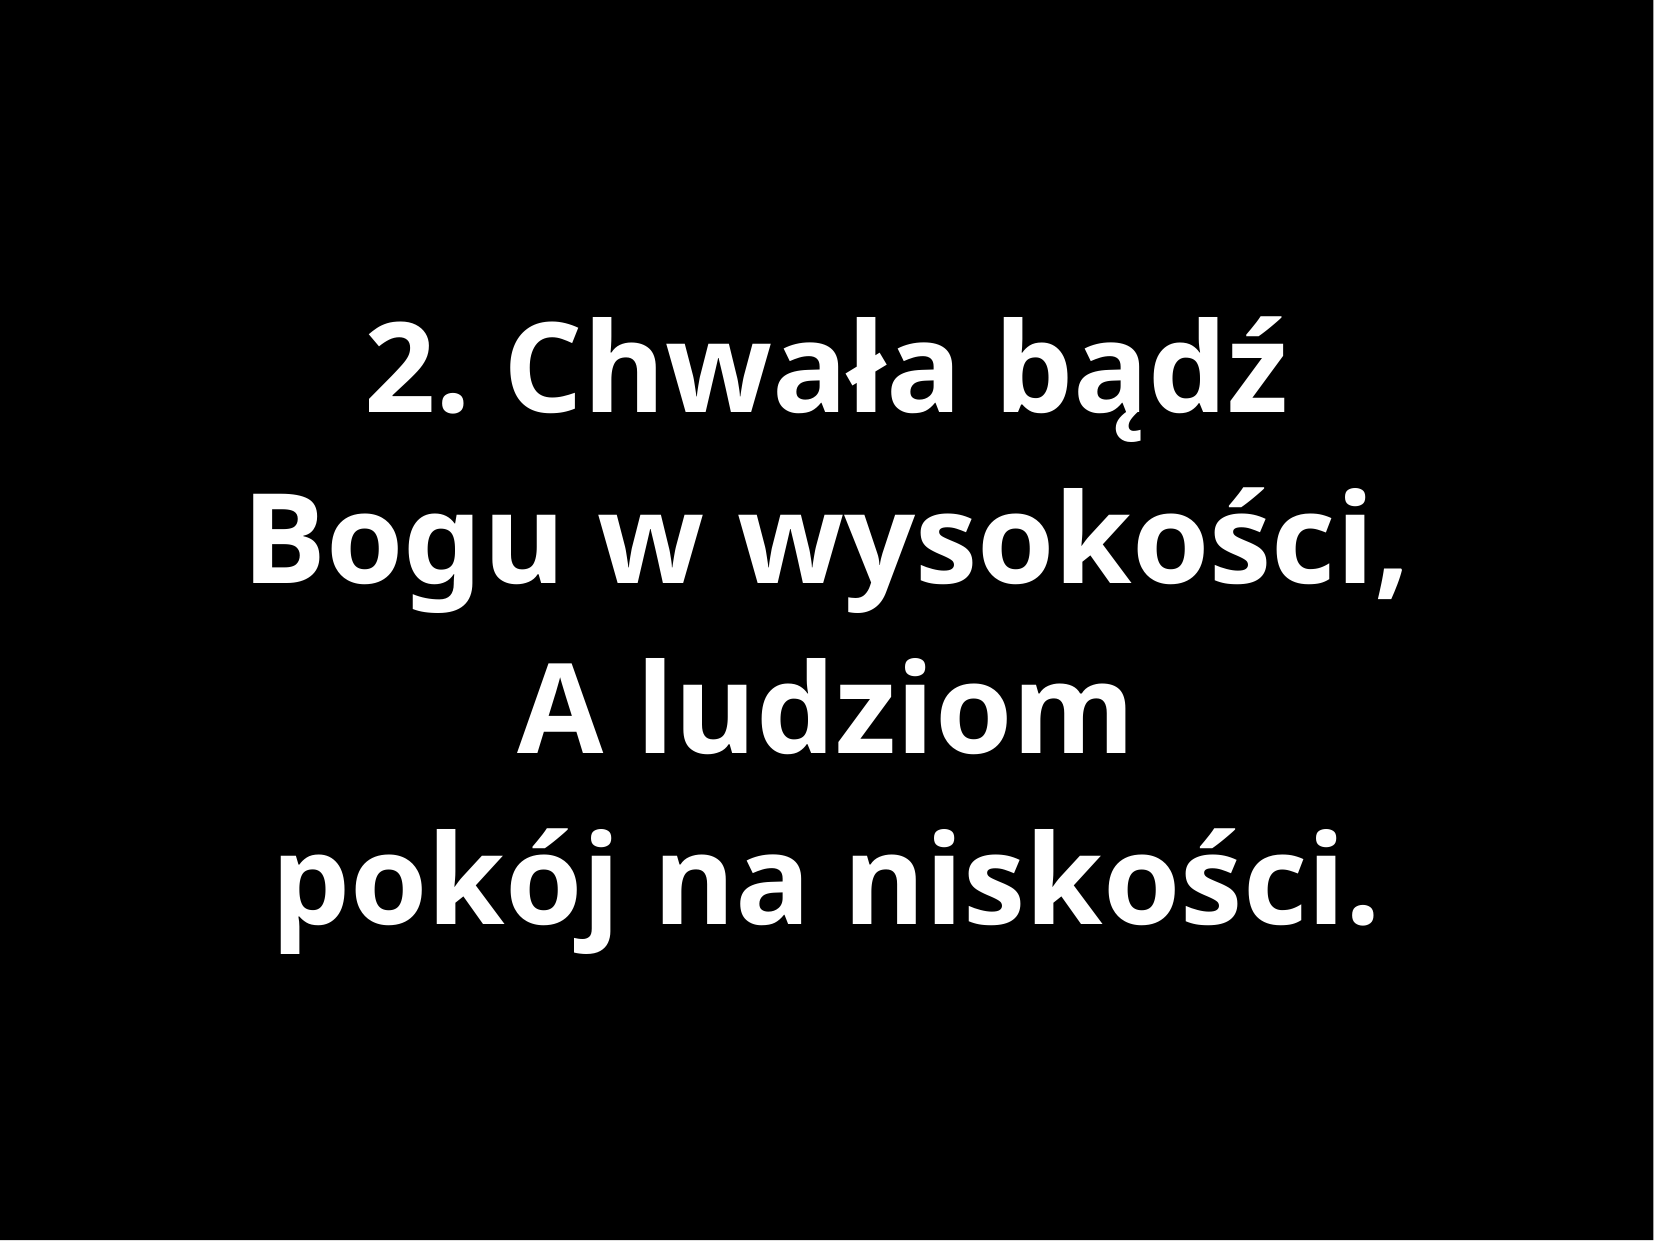

# 2. Chwała bądź Bogu w wysokości, A ludziom pokój na niskości.